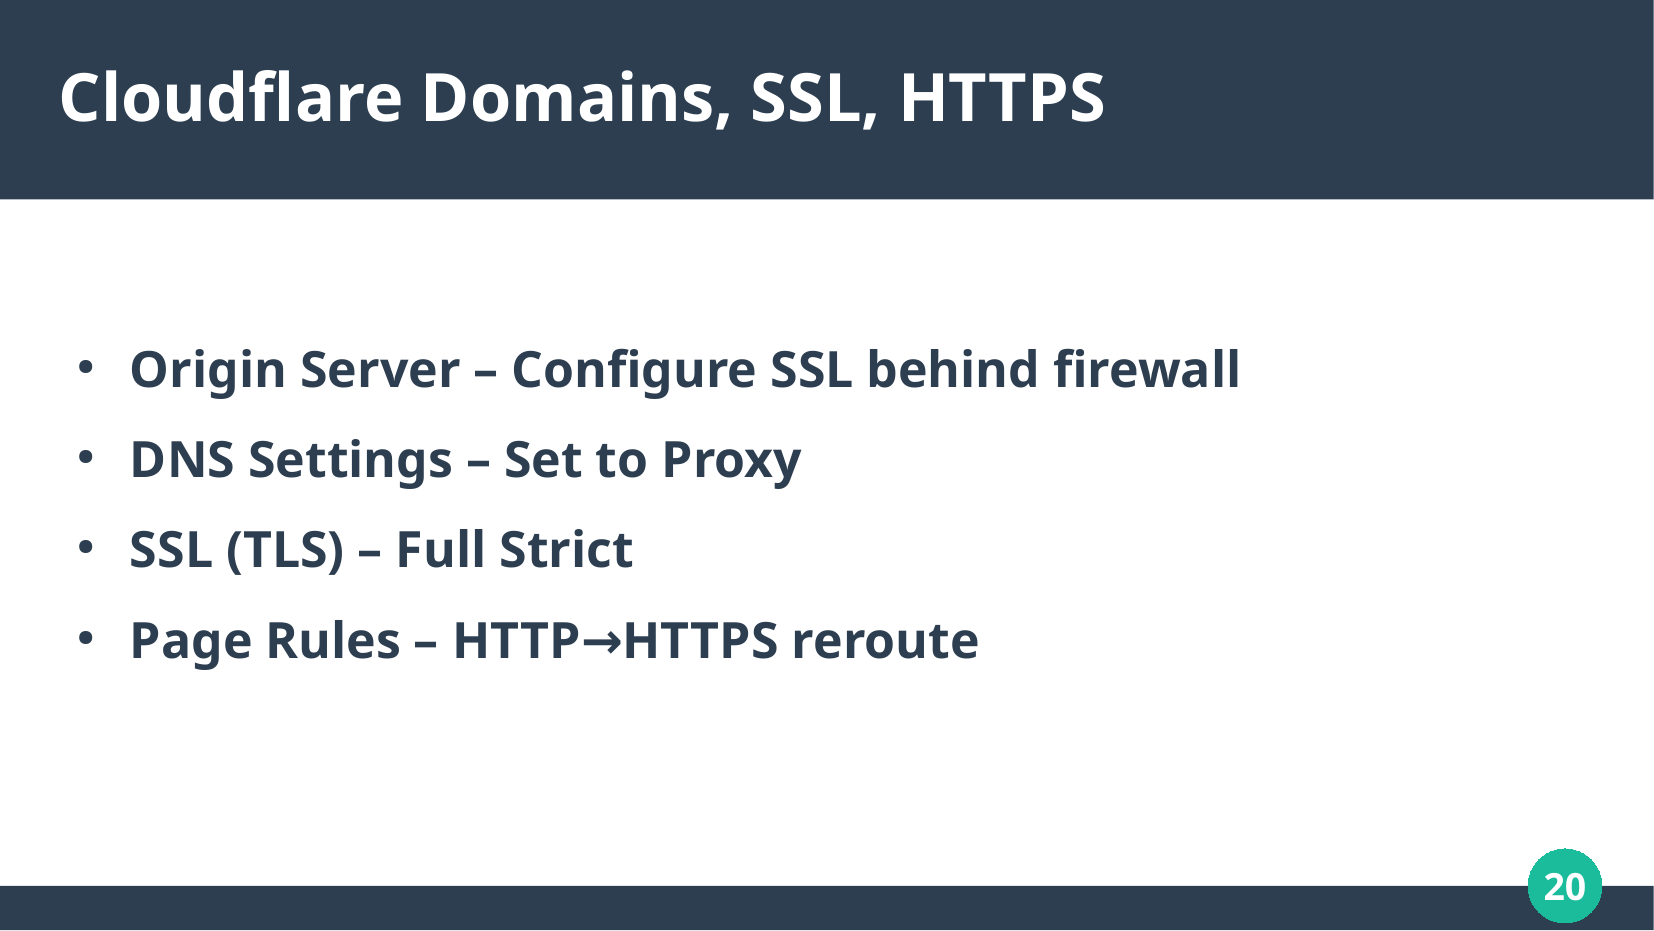

# Cloudflare Domains, SSL, HTTPS
Origin Server – Configure SSL behind firewall
DNS Settings – Set to Proxy
SSL (TLS) – Full Strict
Page Rules – HTTP→HTTPS reroute
20